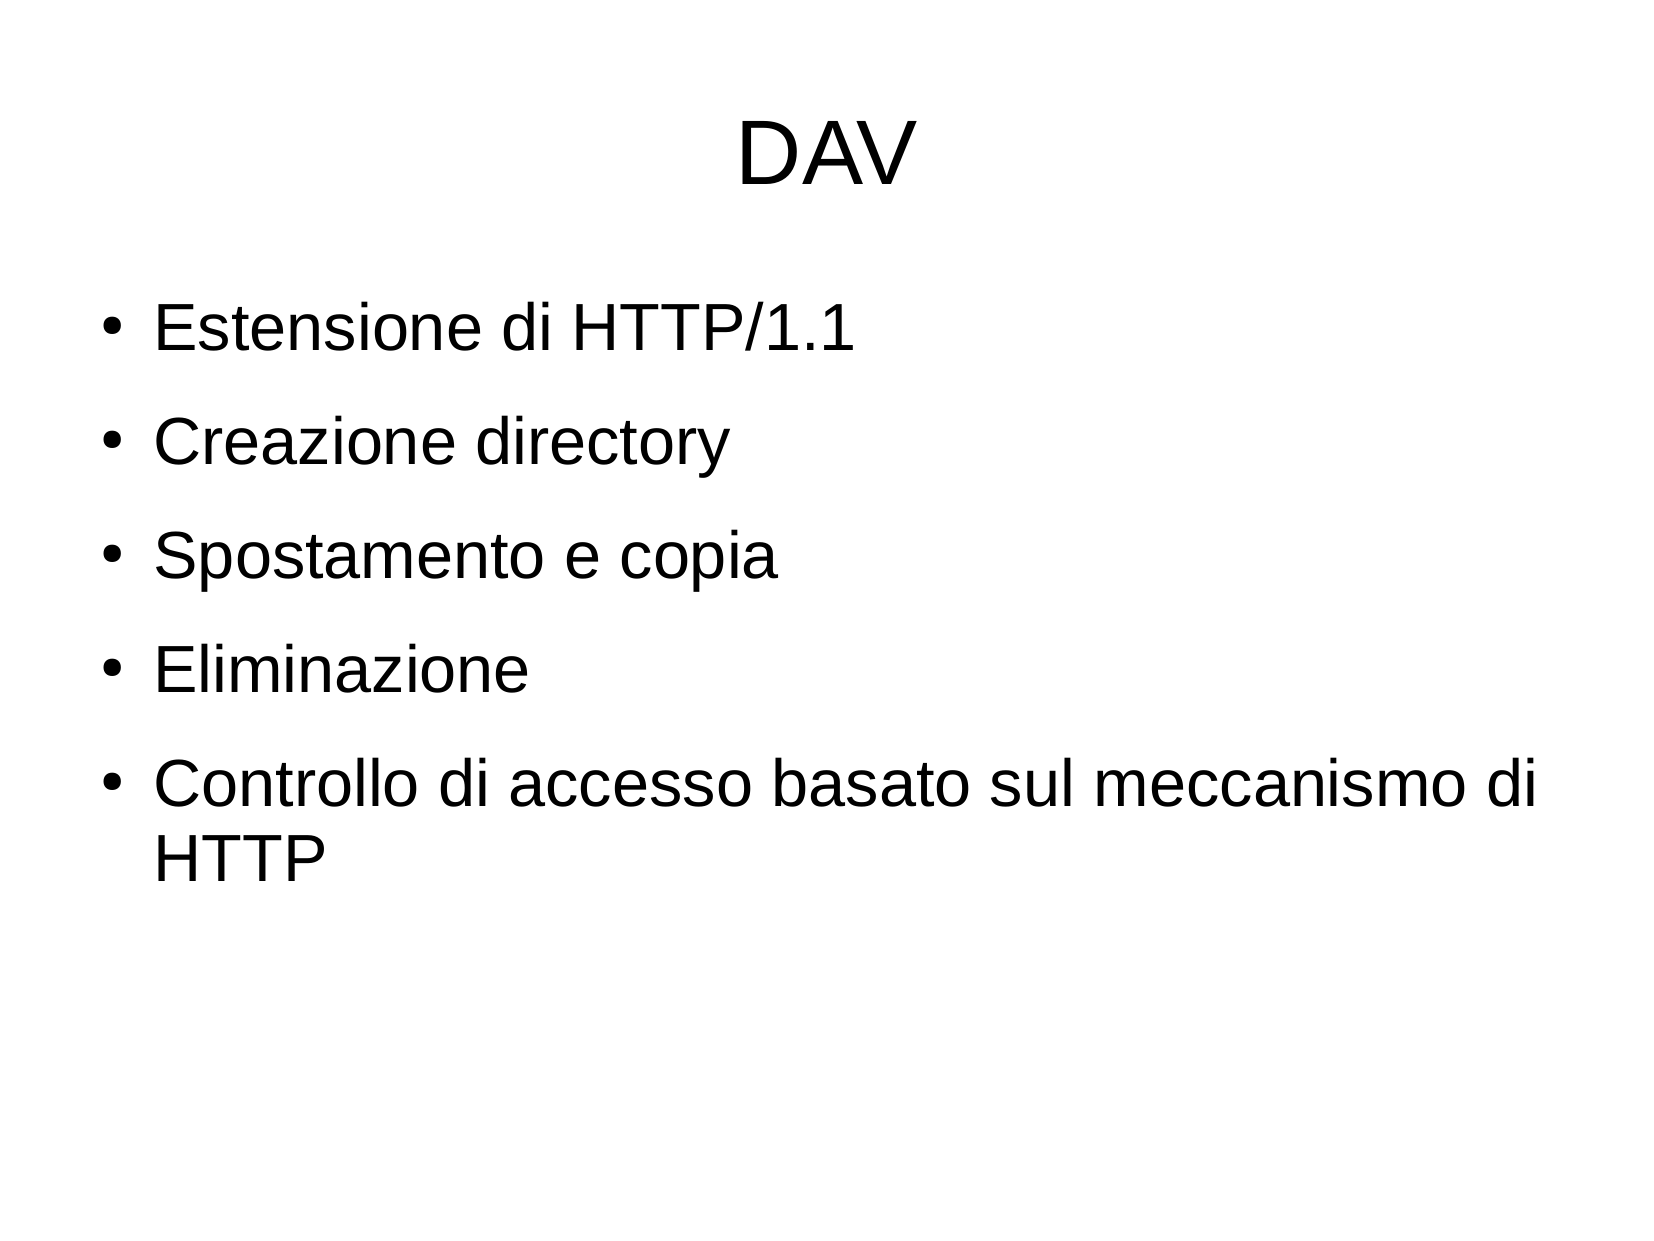

# DAV
Estensione di HTTP/1.1
Creazione directory
Spostamento e copia
Eliminazione
Controllo di accesso basato sul meccanismo di HTTP